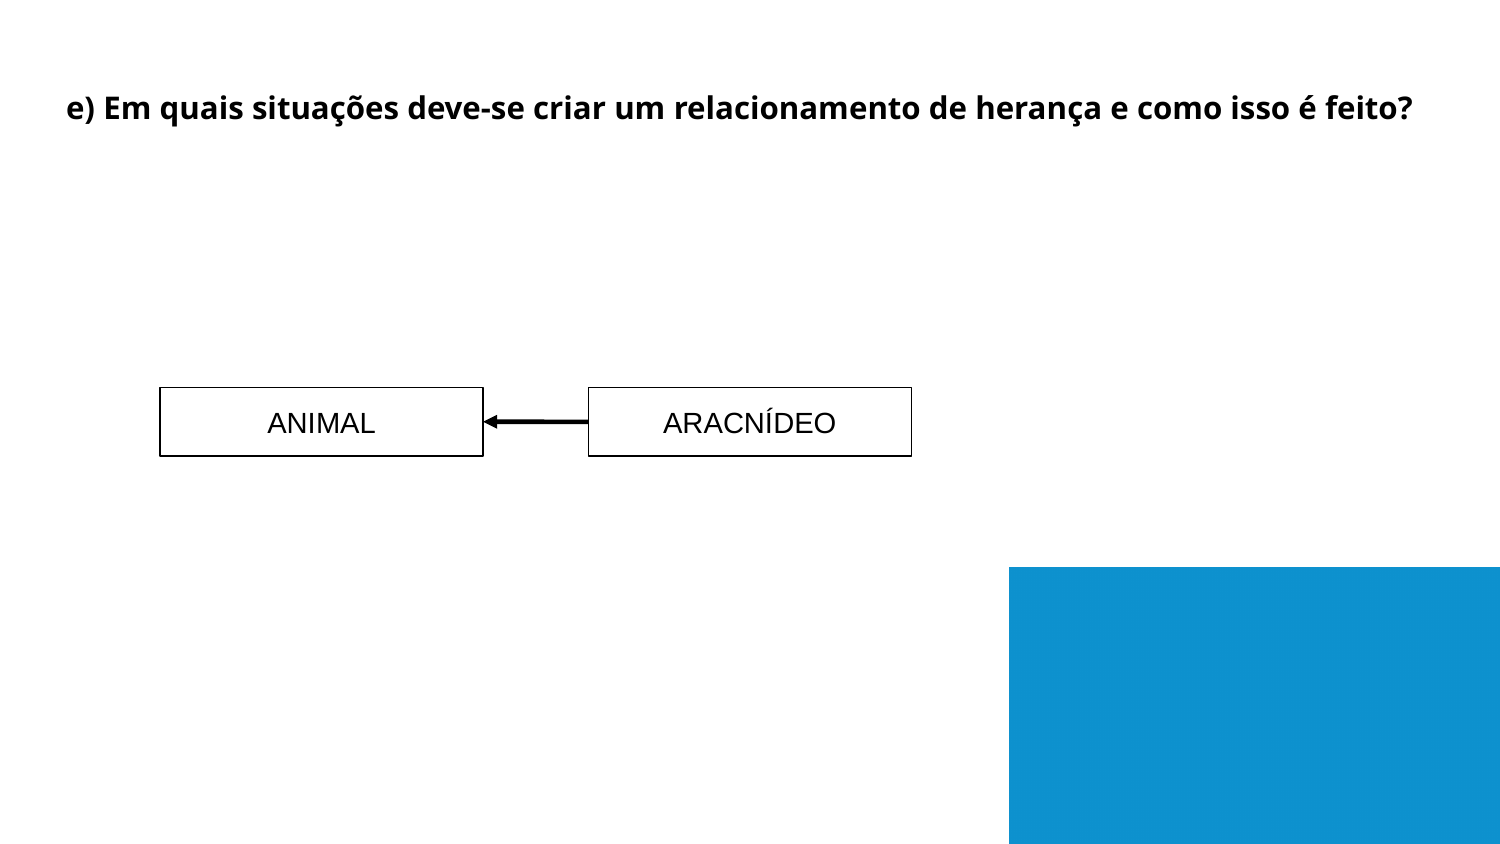

# e) Em quais situações deve-se criar um relacionamento de herança e como isso é feito?
ANIMAL
ARACNÍDEO